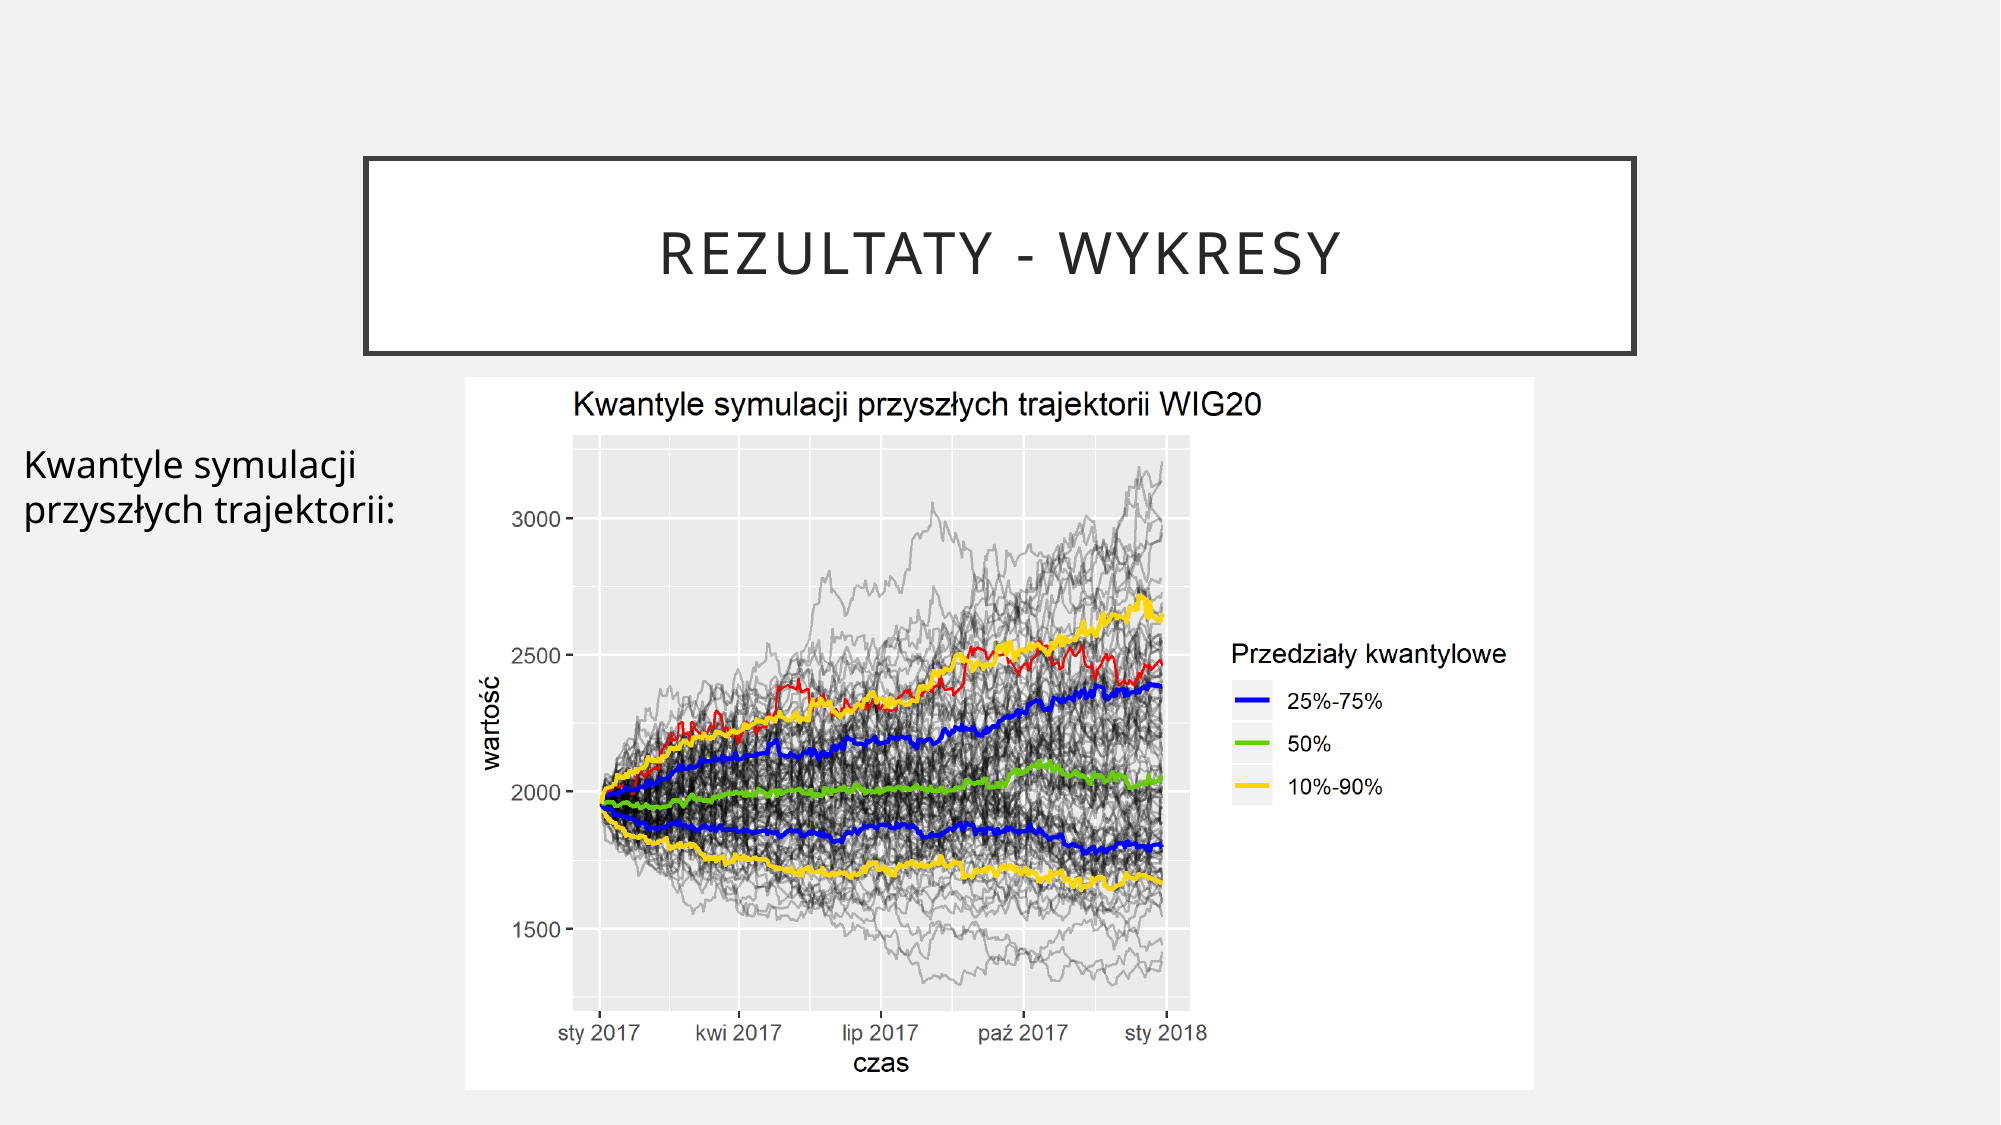

# Rezultaty - Wykresy
Kwantyle symulacji przyszłych trajektorii: